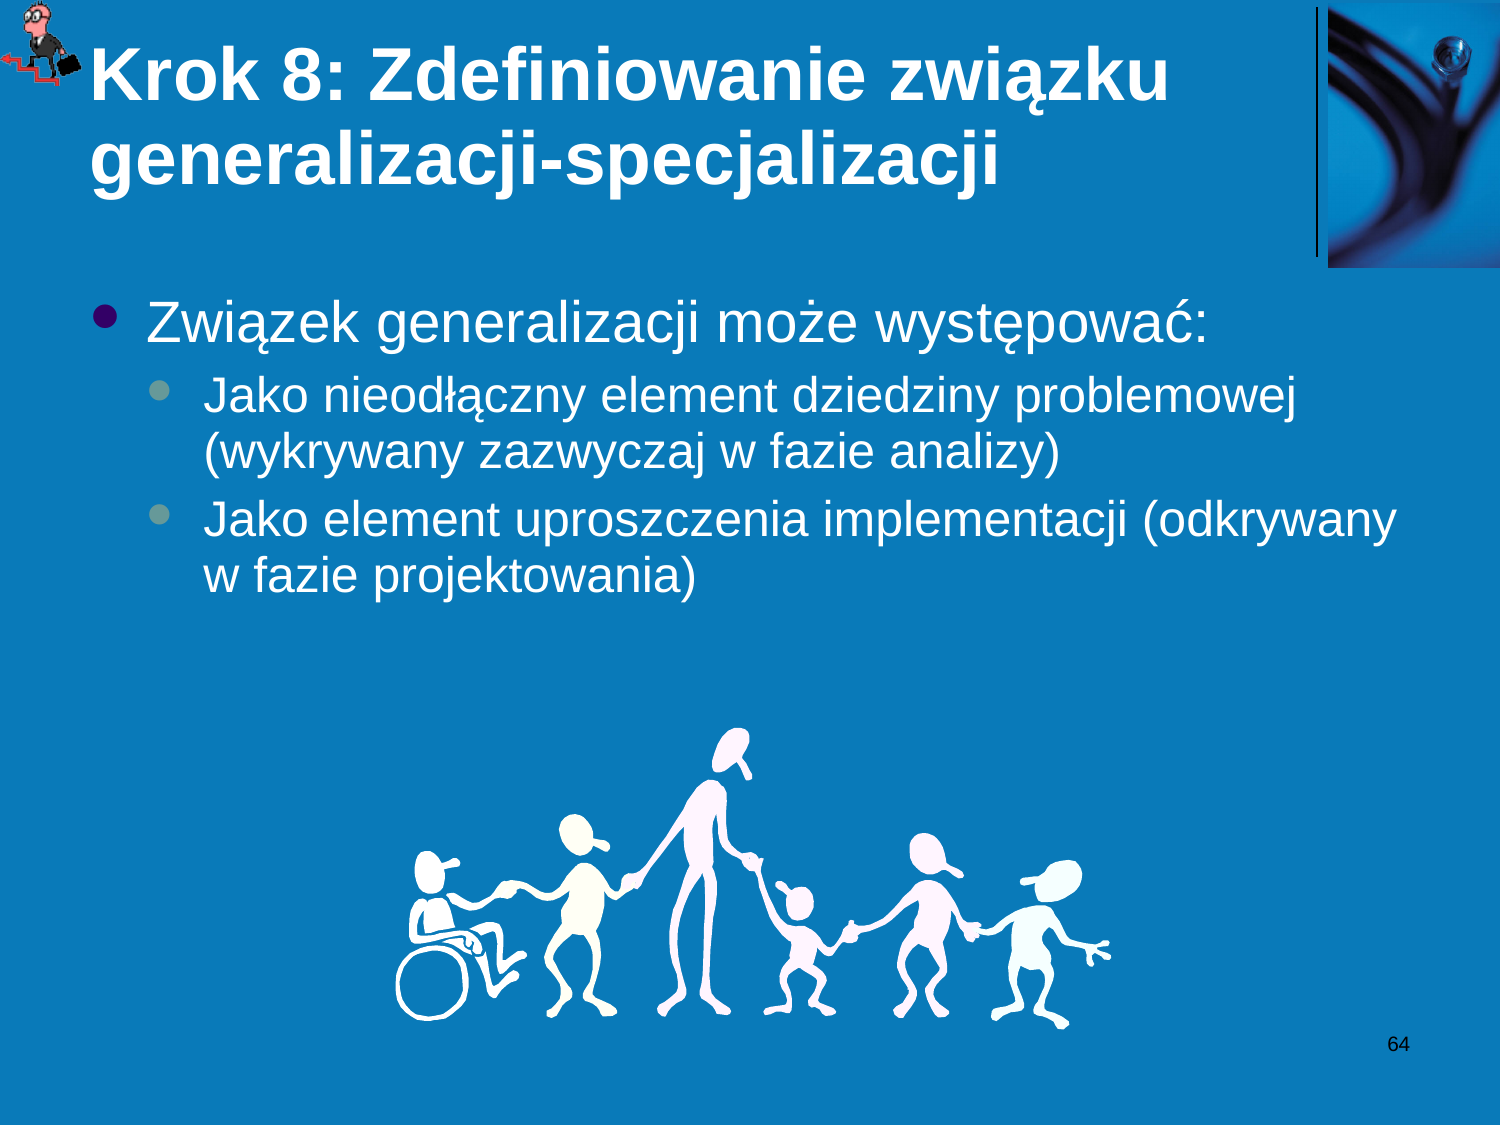

# Krok 8: Zdefiniowanie związku generalizacji-specjalizacji
Związek generalizacji może występować:
Jako nieodłączny element dziedziny problemowej (wykrywany zazwyczaj w fazie analizy)
Jako element uproszczenia implementacji (odkrywany w fazie projektowania)
64